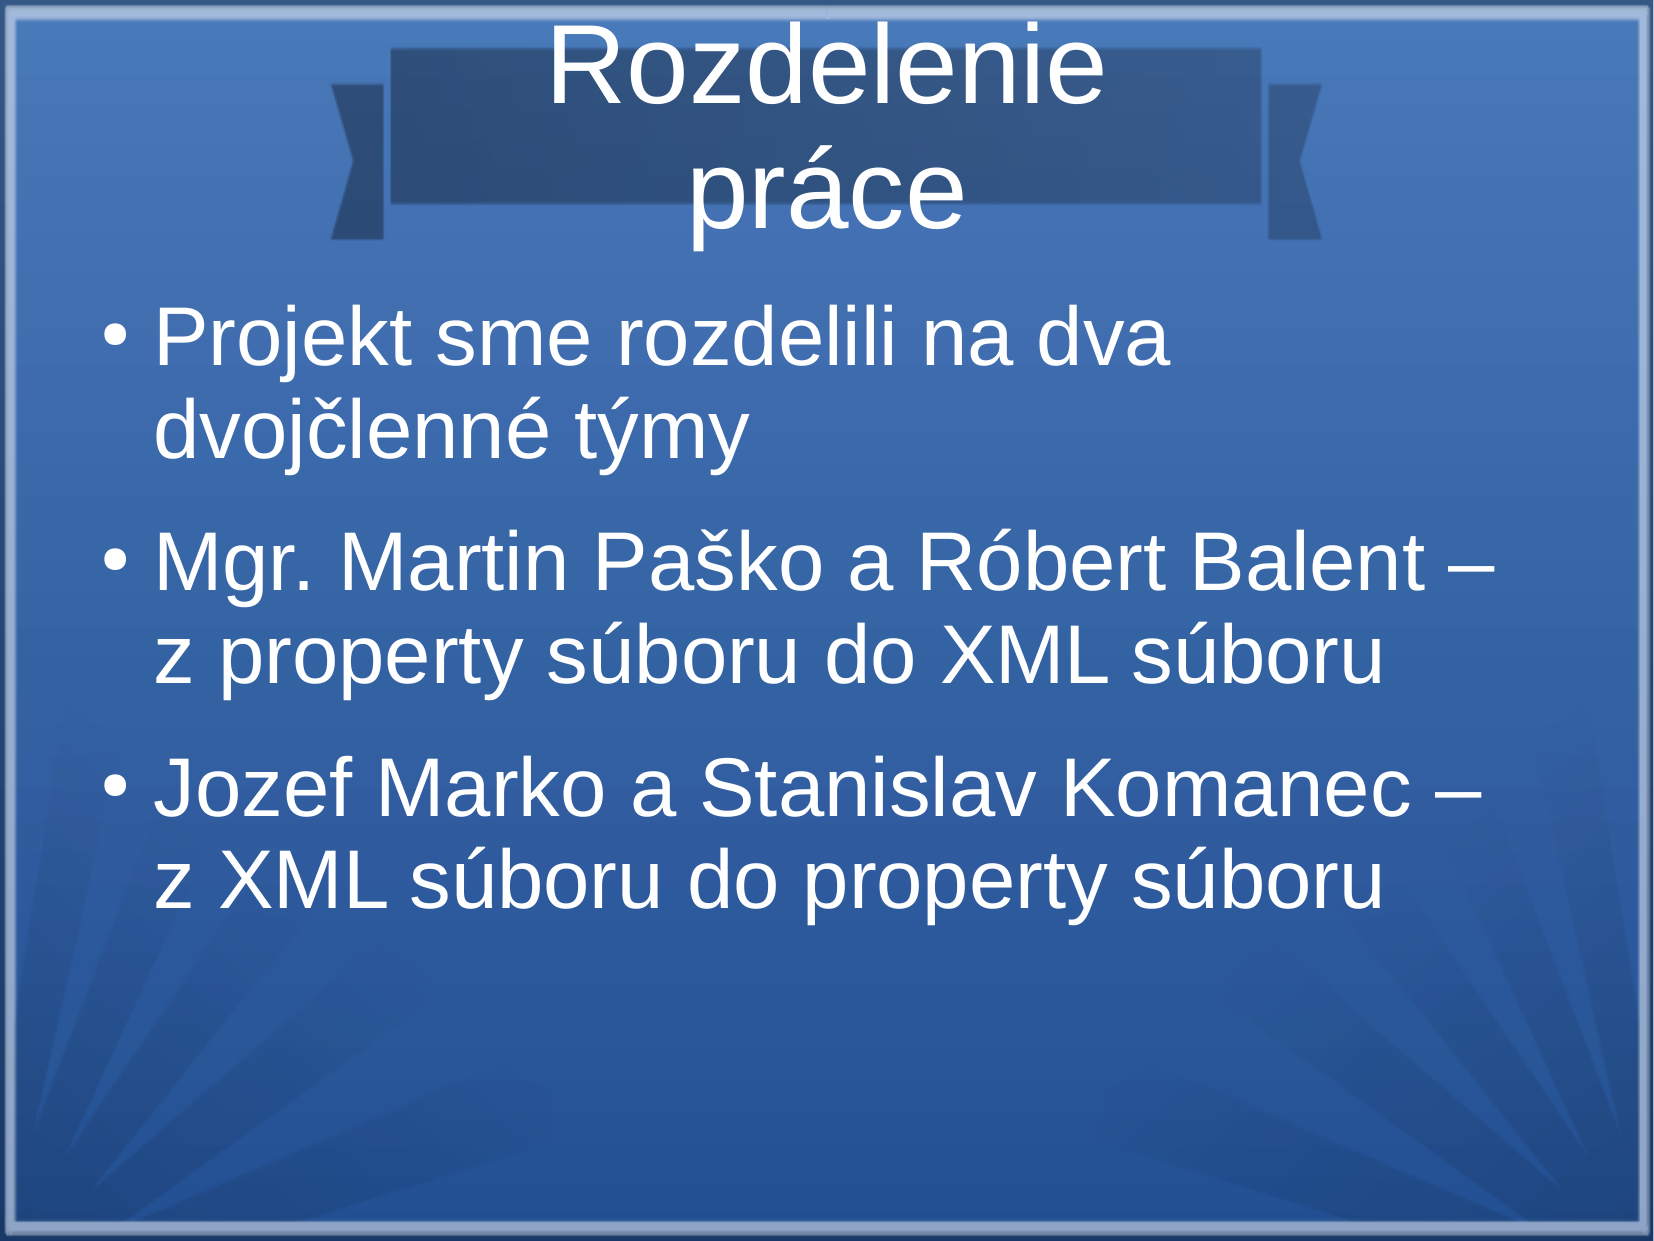

# Rozdelenie práce
Projekt sme rozdelili na dva dvojčlenné týmy
Mgr. Martin Paško a Róbert Balent – z property súboru do XML súboru
Jozef Marko a Stanislav Komanec – z XML súboru do property súboru